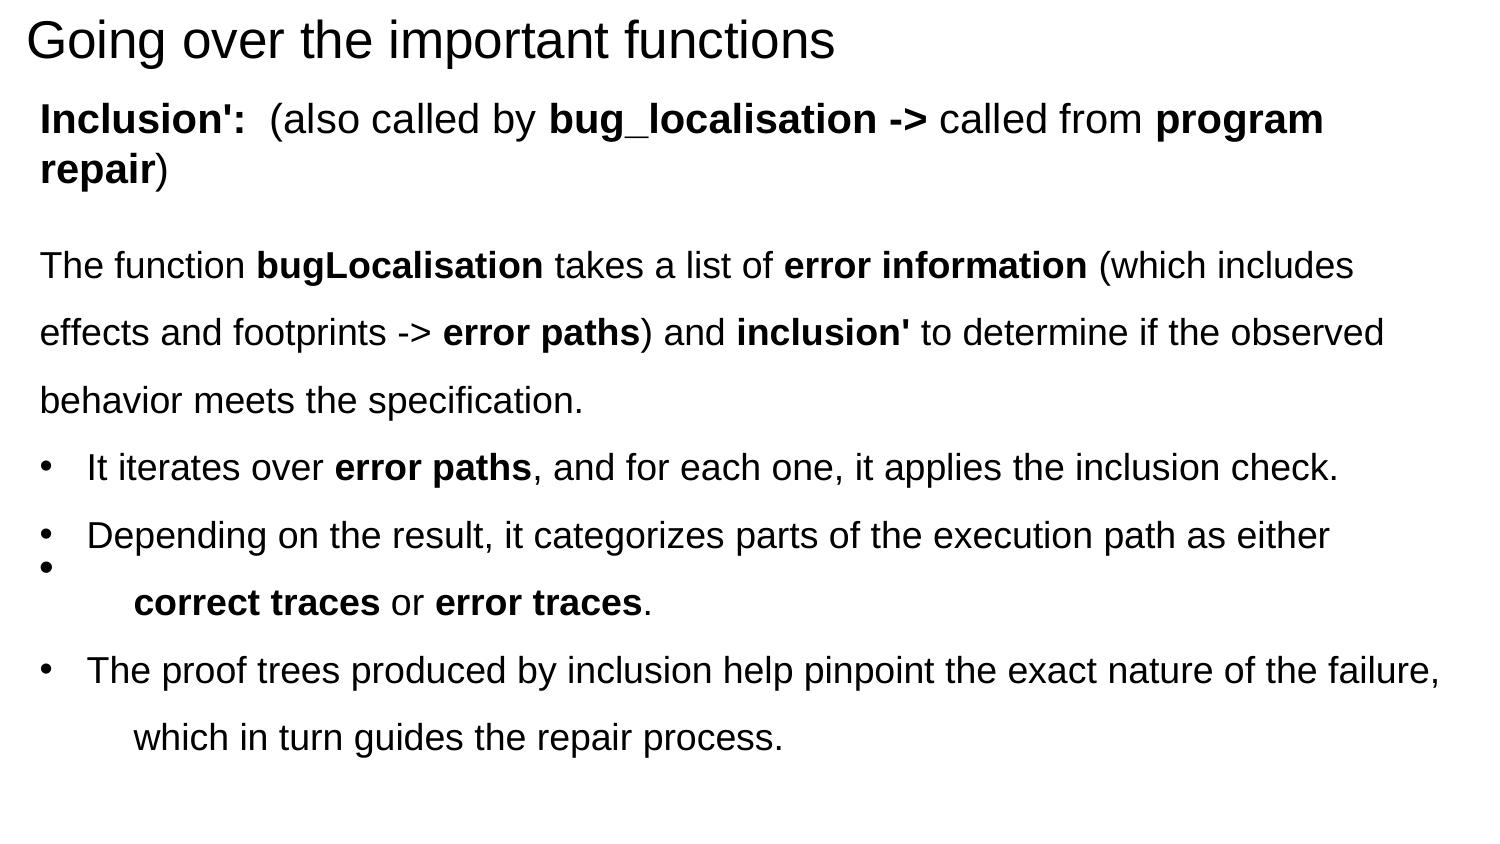

# Going over the important functions
Inclusion': (also called by bug_localisation -> called from program repair)
The function bugLocalisation takes a list of error information (which includes effects and footprints -> error paths) and inclusion' to determine if the observed behavior meets the specification.
It iterates over error paths, and for each one, it applies the inclusion check.
Depending on the result, it categorizes parts of the execution path as either correct traces or error traces.
The proof trees produced by inclusion help pinpoint the exact nature of the failure, which in turn guides the repair process.